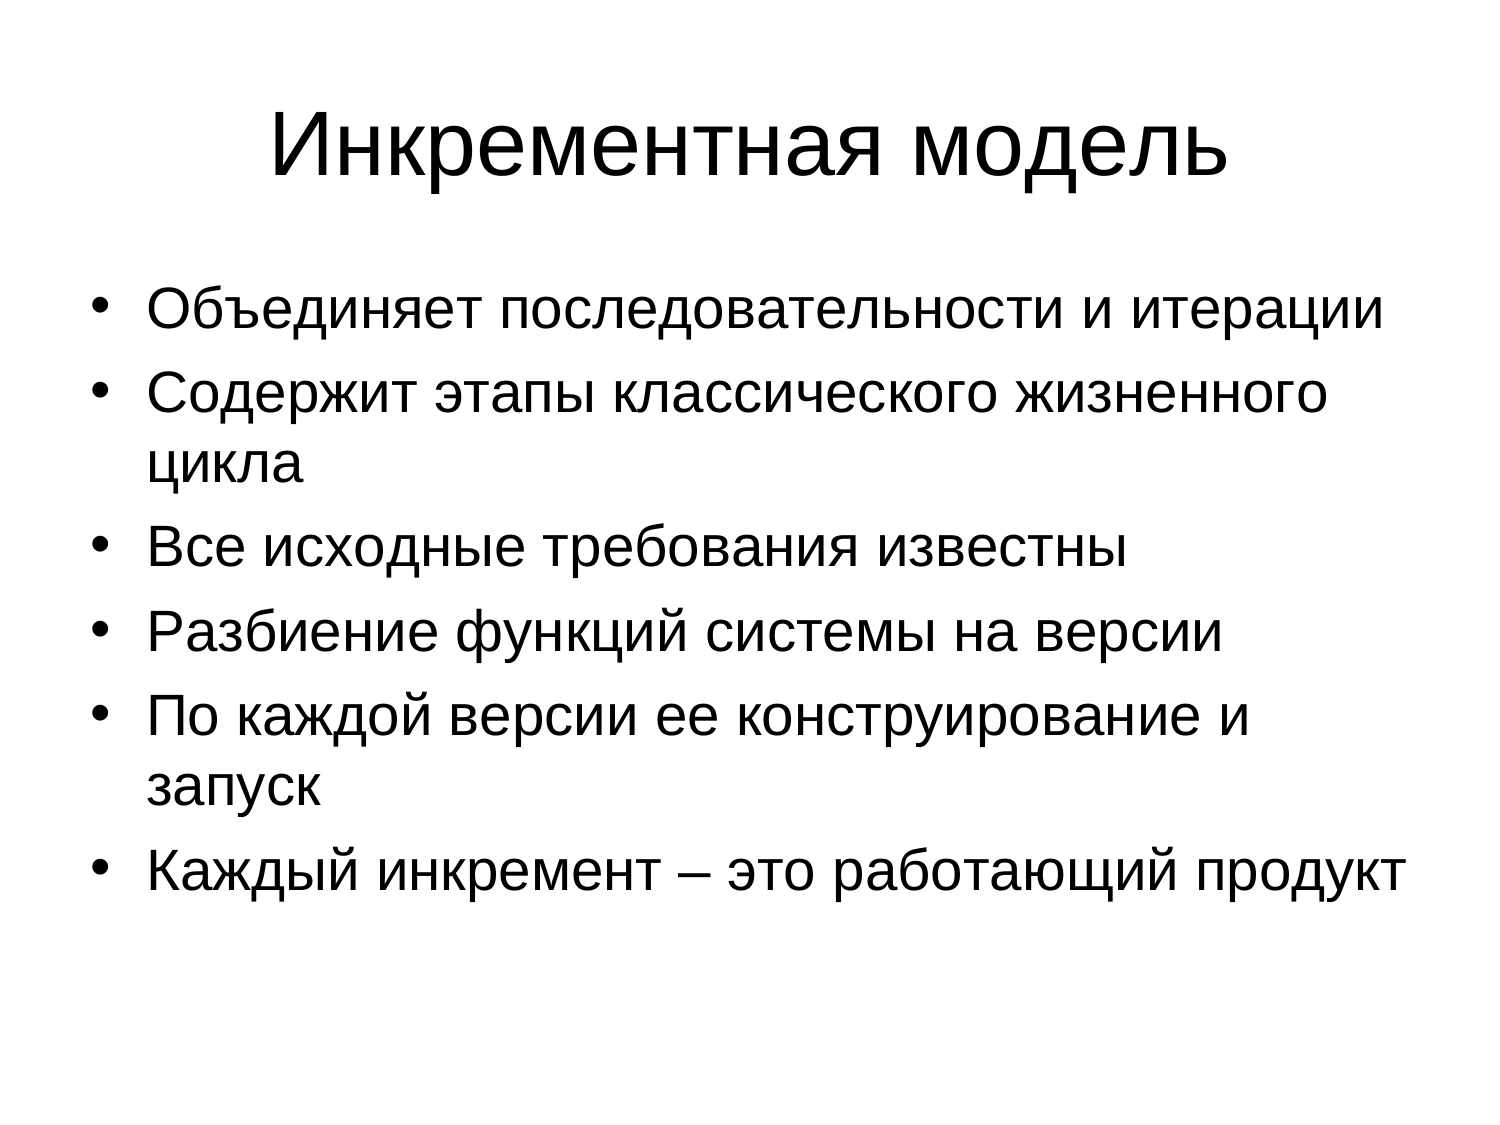

# Инкрементная модель
Объединяет последовательности и итерации
Содержит этапы классического жизненного цикла
Все исходные требования известны
Разбиение функций системы на версии
По каждой версии ее конструирование и запуск
Каждый инкремент – это работающий продукт